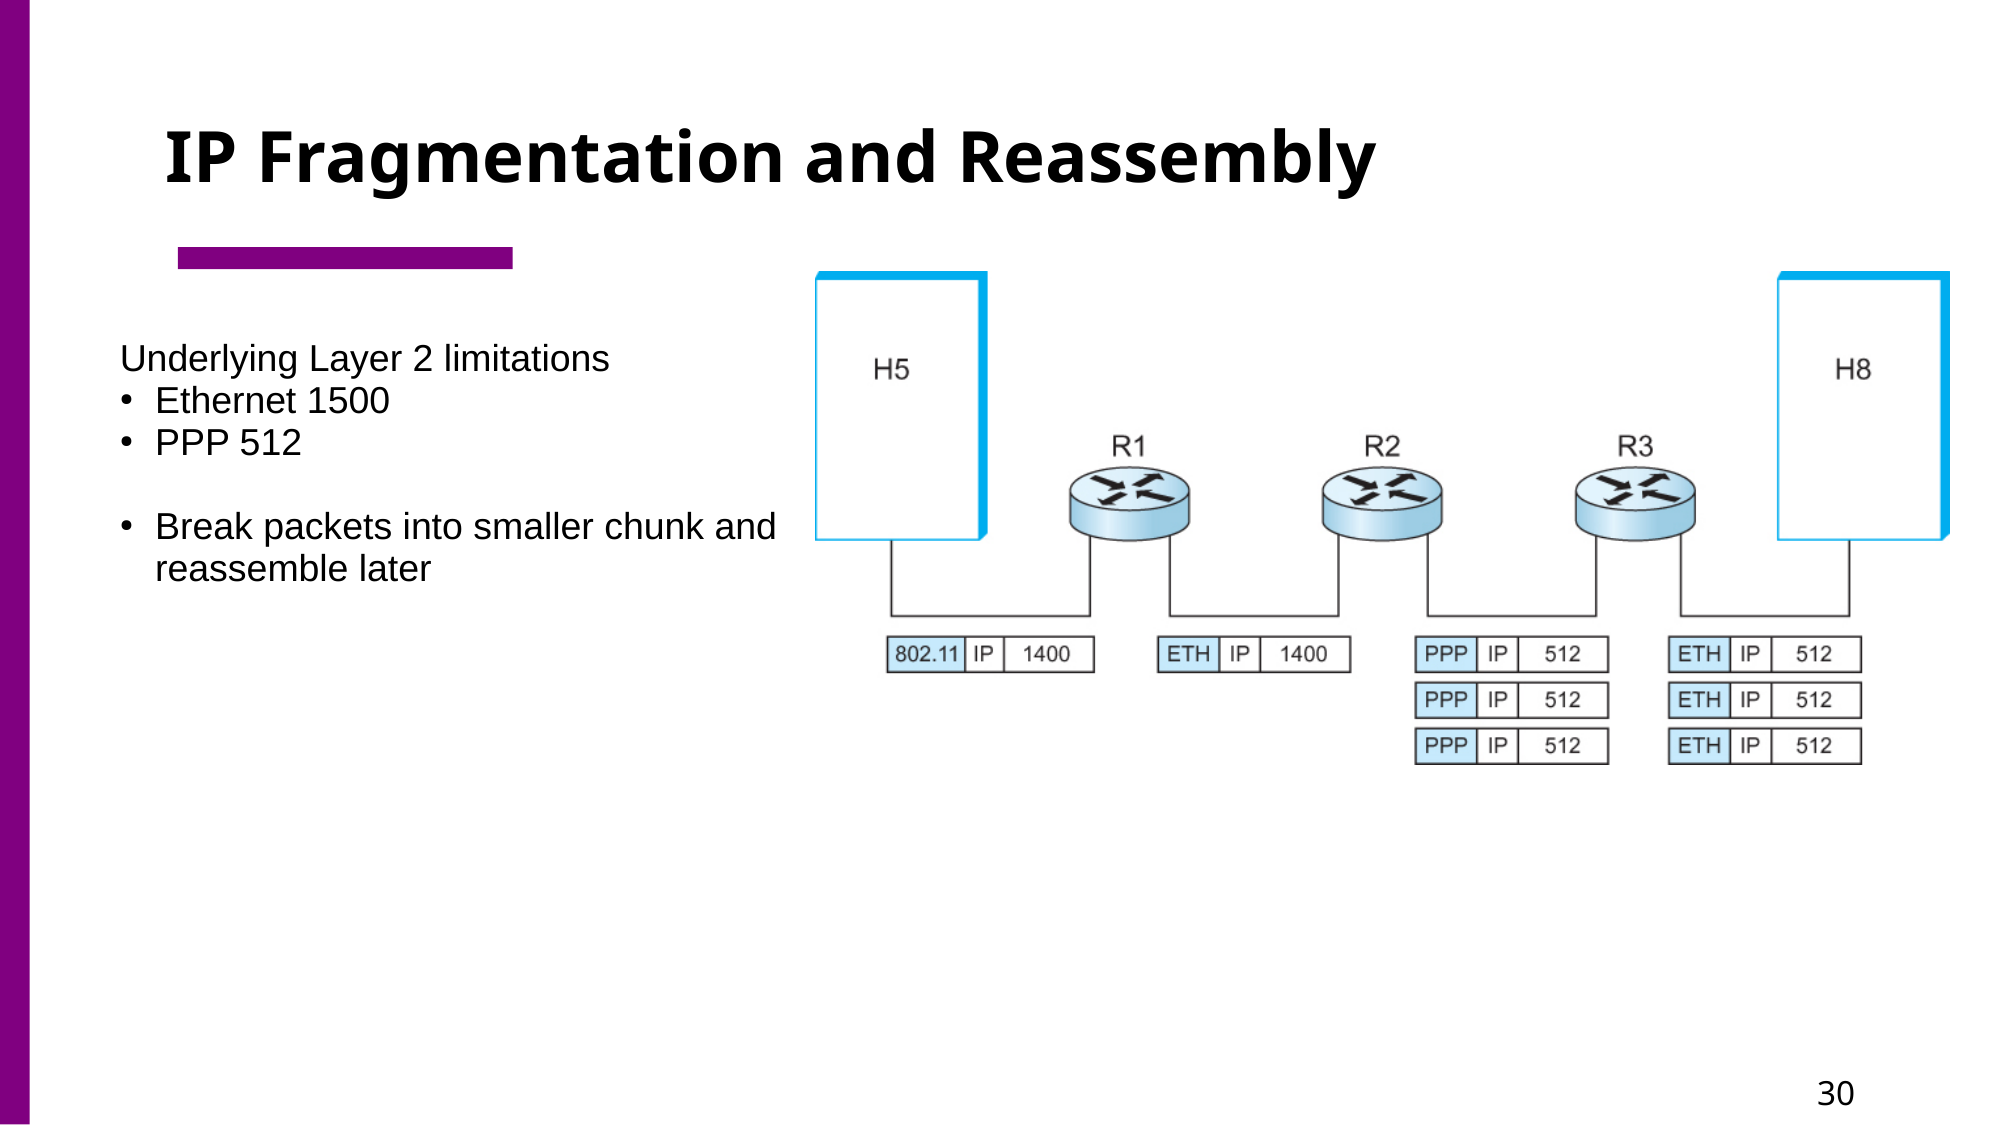

IP Fragmentation and Reassembly
Underlying Layer 2 limitations
Ethernet 1500
PPP 512
Break packets into smaller chunk and
reassemble later